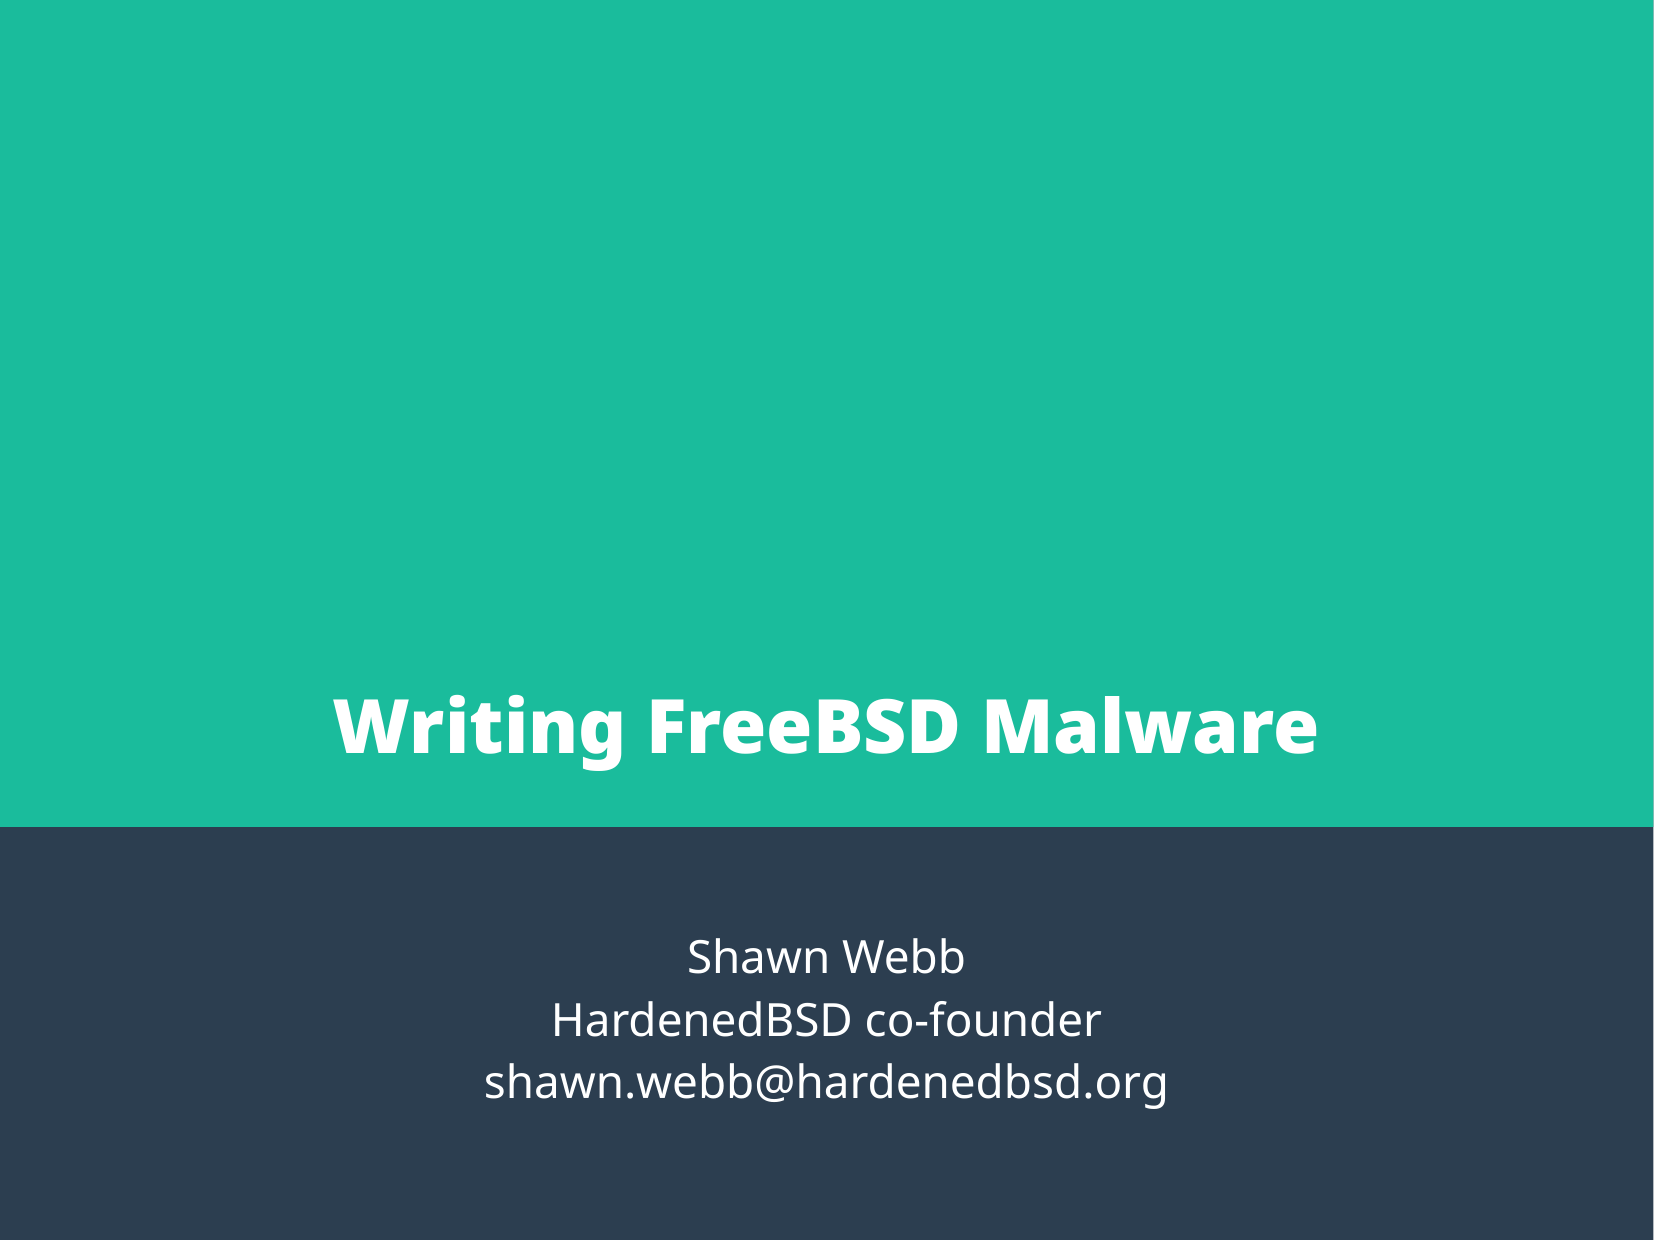

# Writing FreeBSD Malware
Shawn Webb
HardenedBSD co-founder
shawn.webb@hardenedbsd.org